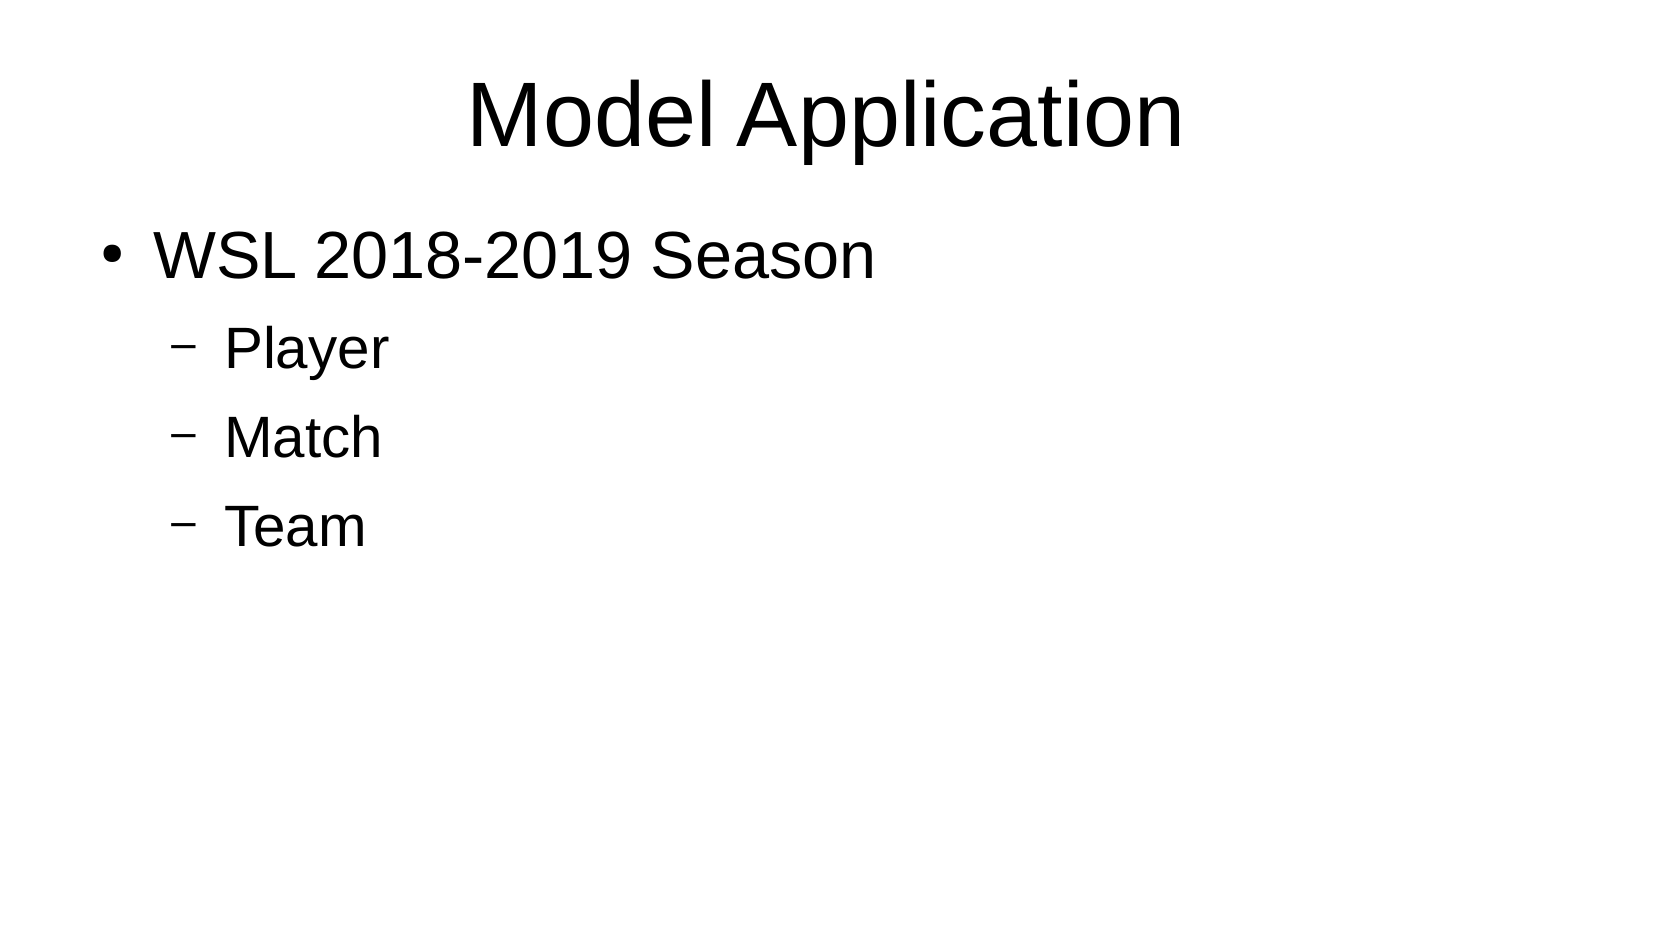

# Model Application
WSL 2018-2019 Season
Player
Match
Team